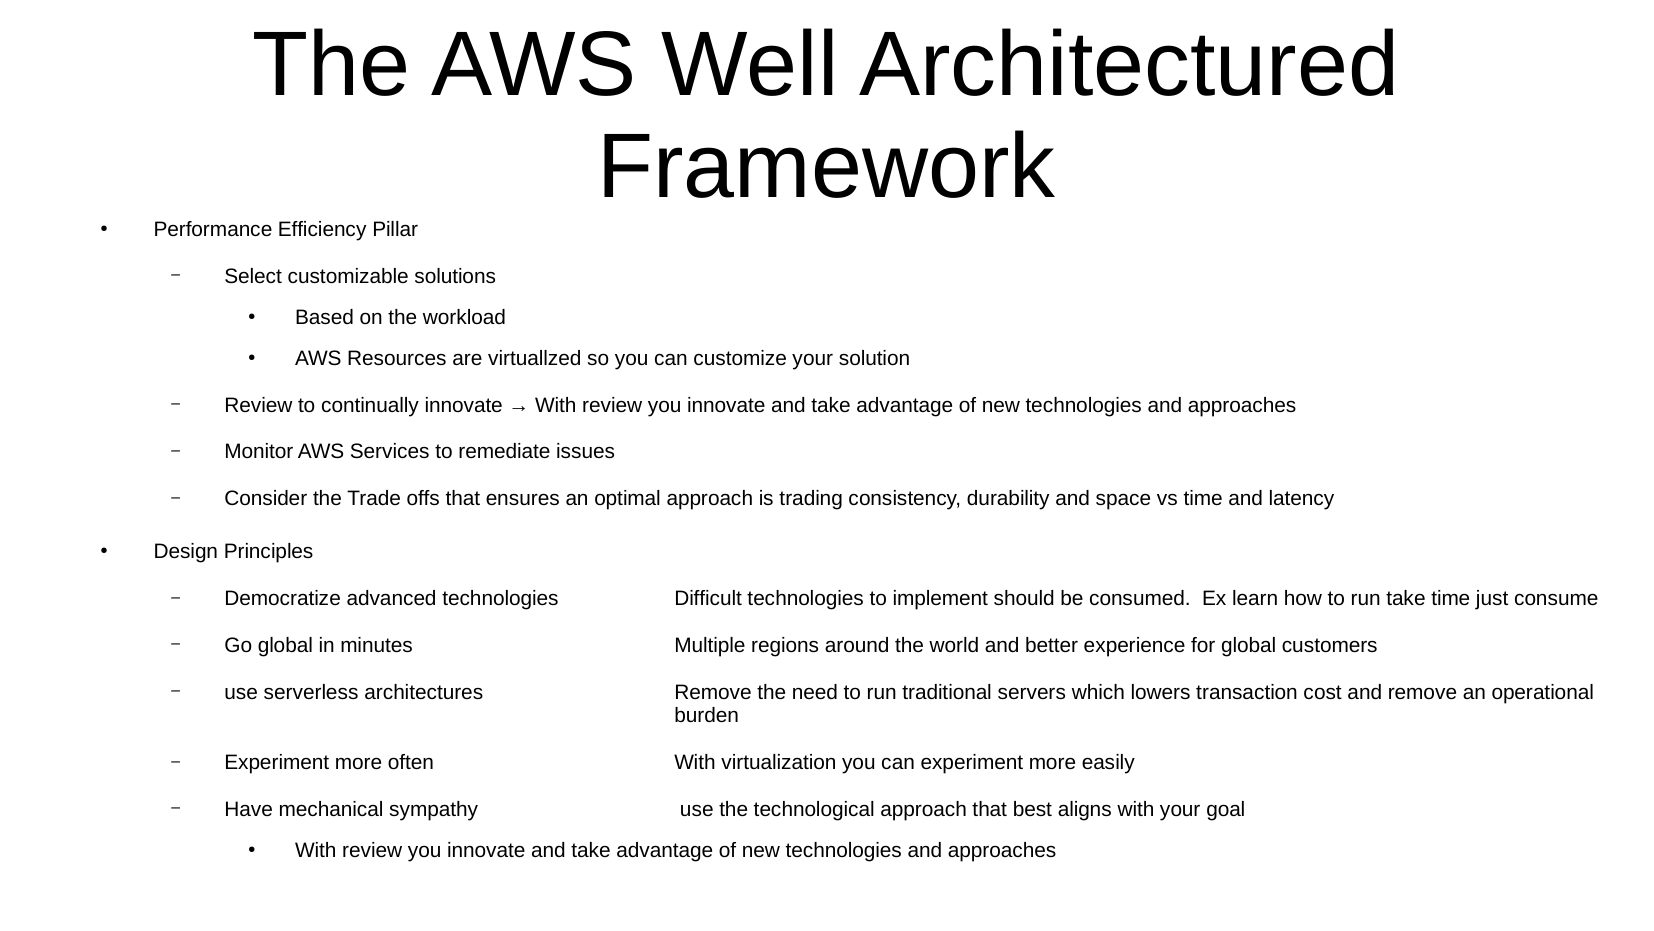

# The AWS Well Architectured Framework
Performance Efficiency Pillar
Select customizable solutions
Based on the workload
AWS Resources are virtuallzed so you can customize your solution
Review to continually innovate → With review you innovate and take advantage of new technologies and approaches
Monitor AWS Services to remediate issues
Consider the Trade offs that ensures an optimal approach is trading consistency, durability and space vs time and latency
Design Principles
Democratize advanced technologies		Difficult technologies to implement should be consumed. Ex learn how to run take time just consume
Go global in minutes 				Multiple regions around the world and better experience for global customers
use serverless architectures			Remove the need to run traditional servers which lowers transaction cost and remove an operational 						burden
Experiment more often				With virtualization you can experiment more easily
Have mechanical sympathy	 		 use the technological approach that best aligns with your goal
With review you innovate and take advantage of new technologies and approaches